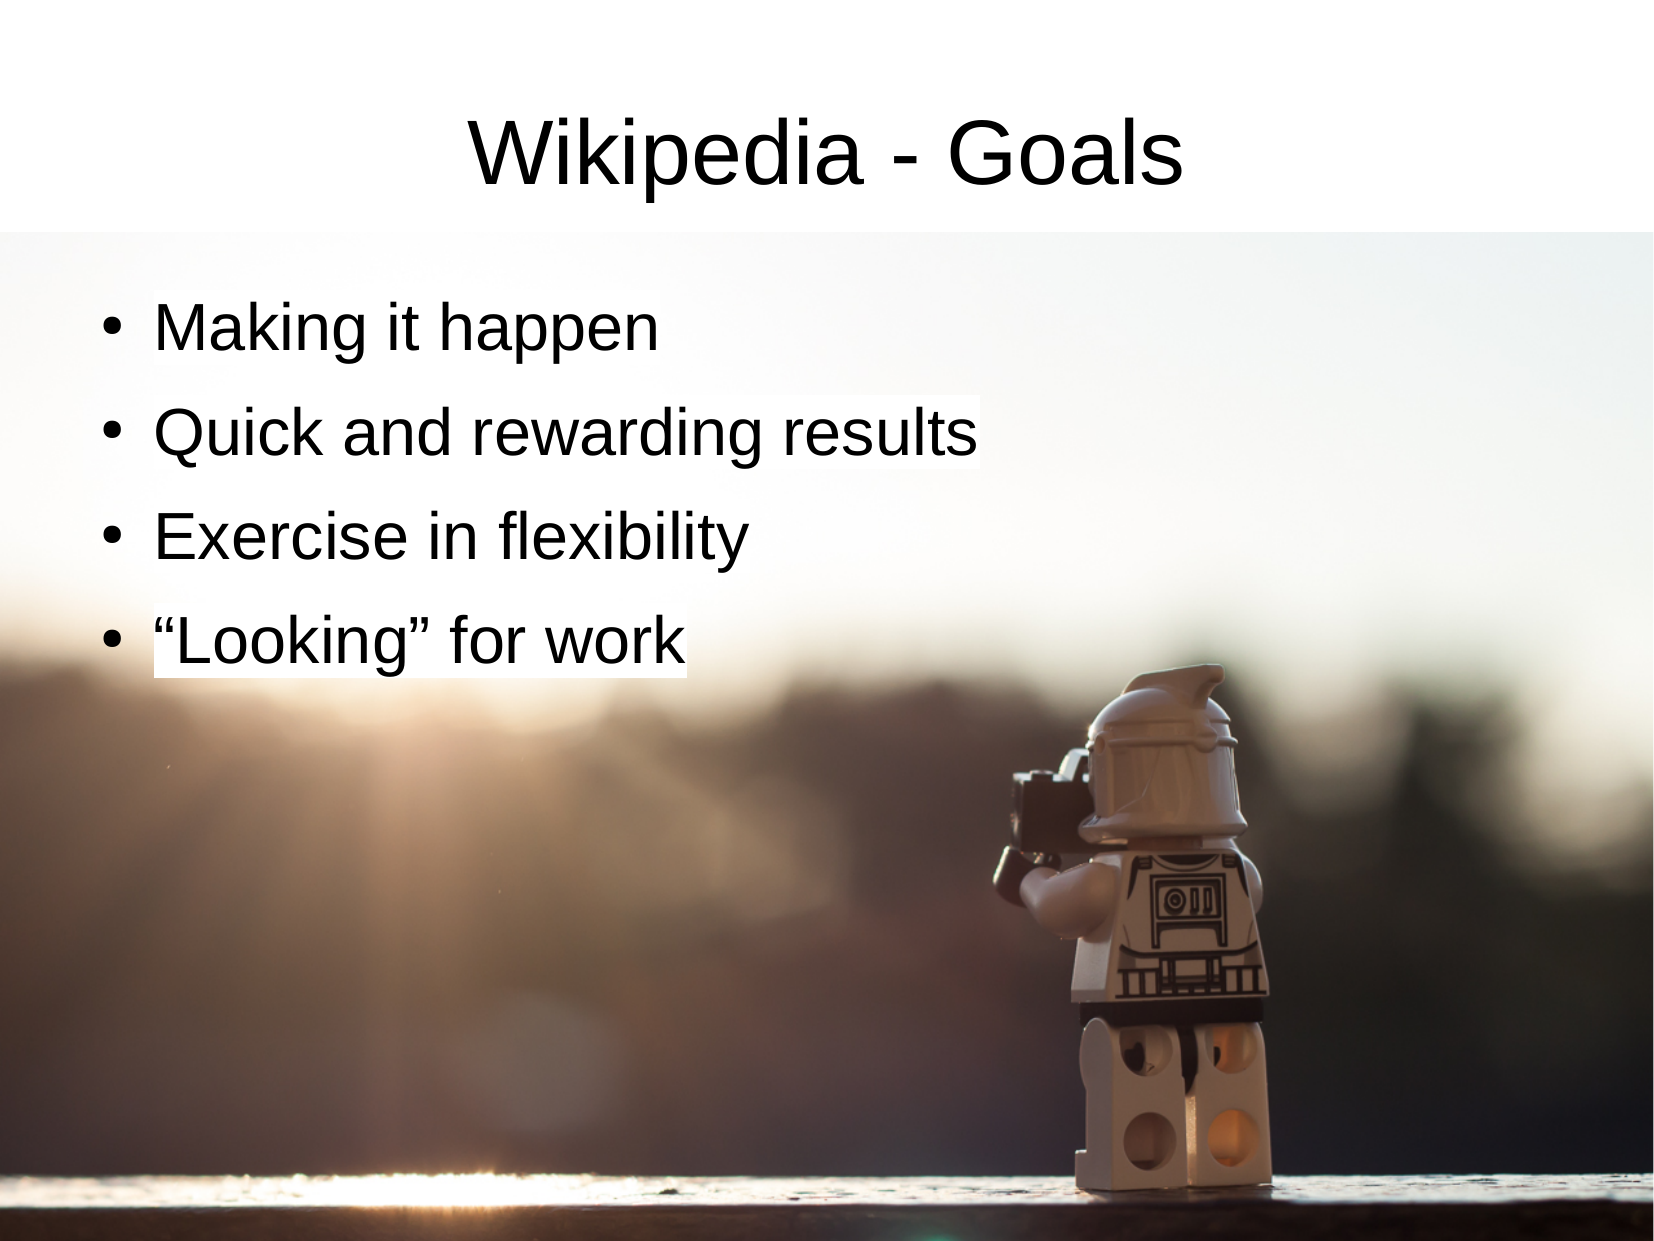

# Wikipedia - Goals
Making it happen
Quick and rewarding results
Exercise in flexibility
“Looking” for work